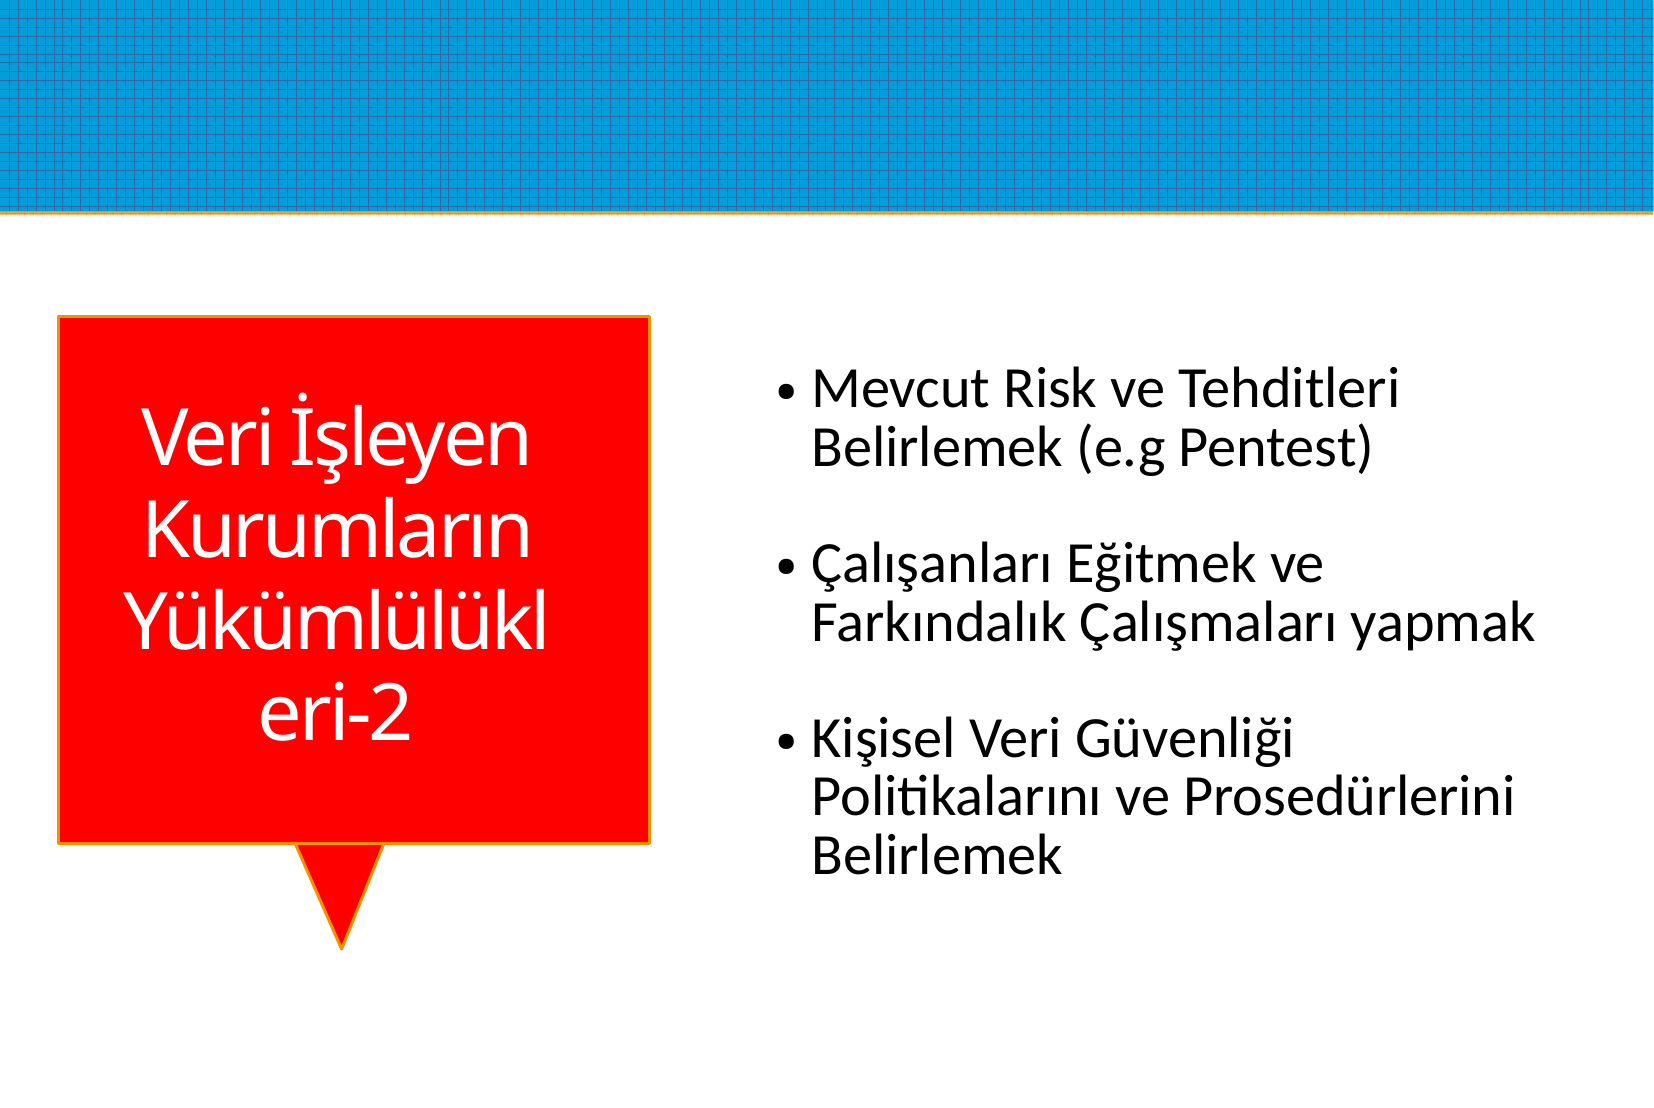

Veri İşleyen Kurumların Yükümlülükleri-2
Mevcut Risk ve Tehditleri Belirlemek (e.g Pentest)
Çalışanları Eğitmek ve Farkındalık Çalışmaları yapmak
Kişisel Veri Güvenliği
Politikalarını ve Prosedürlerini Belirlemek